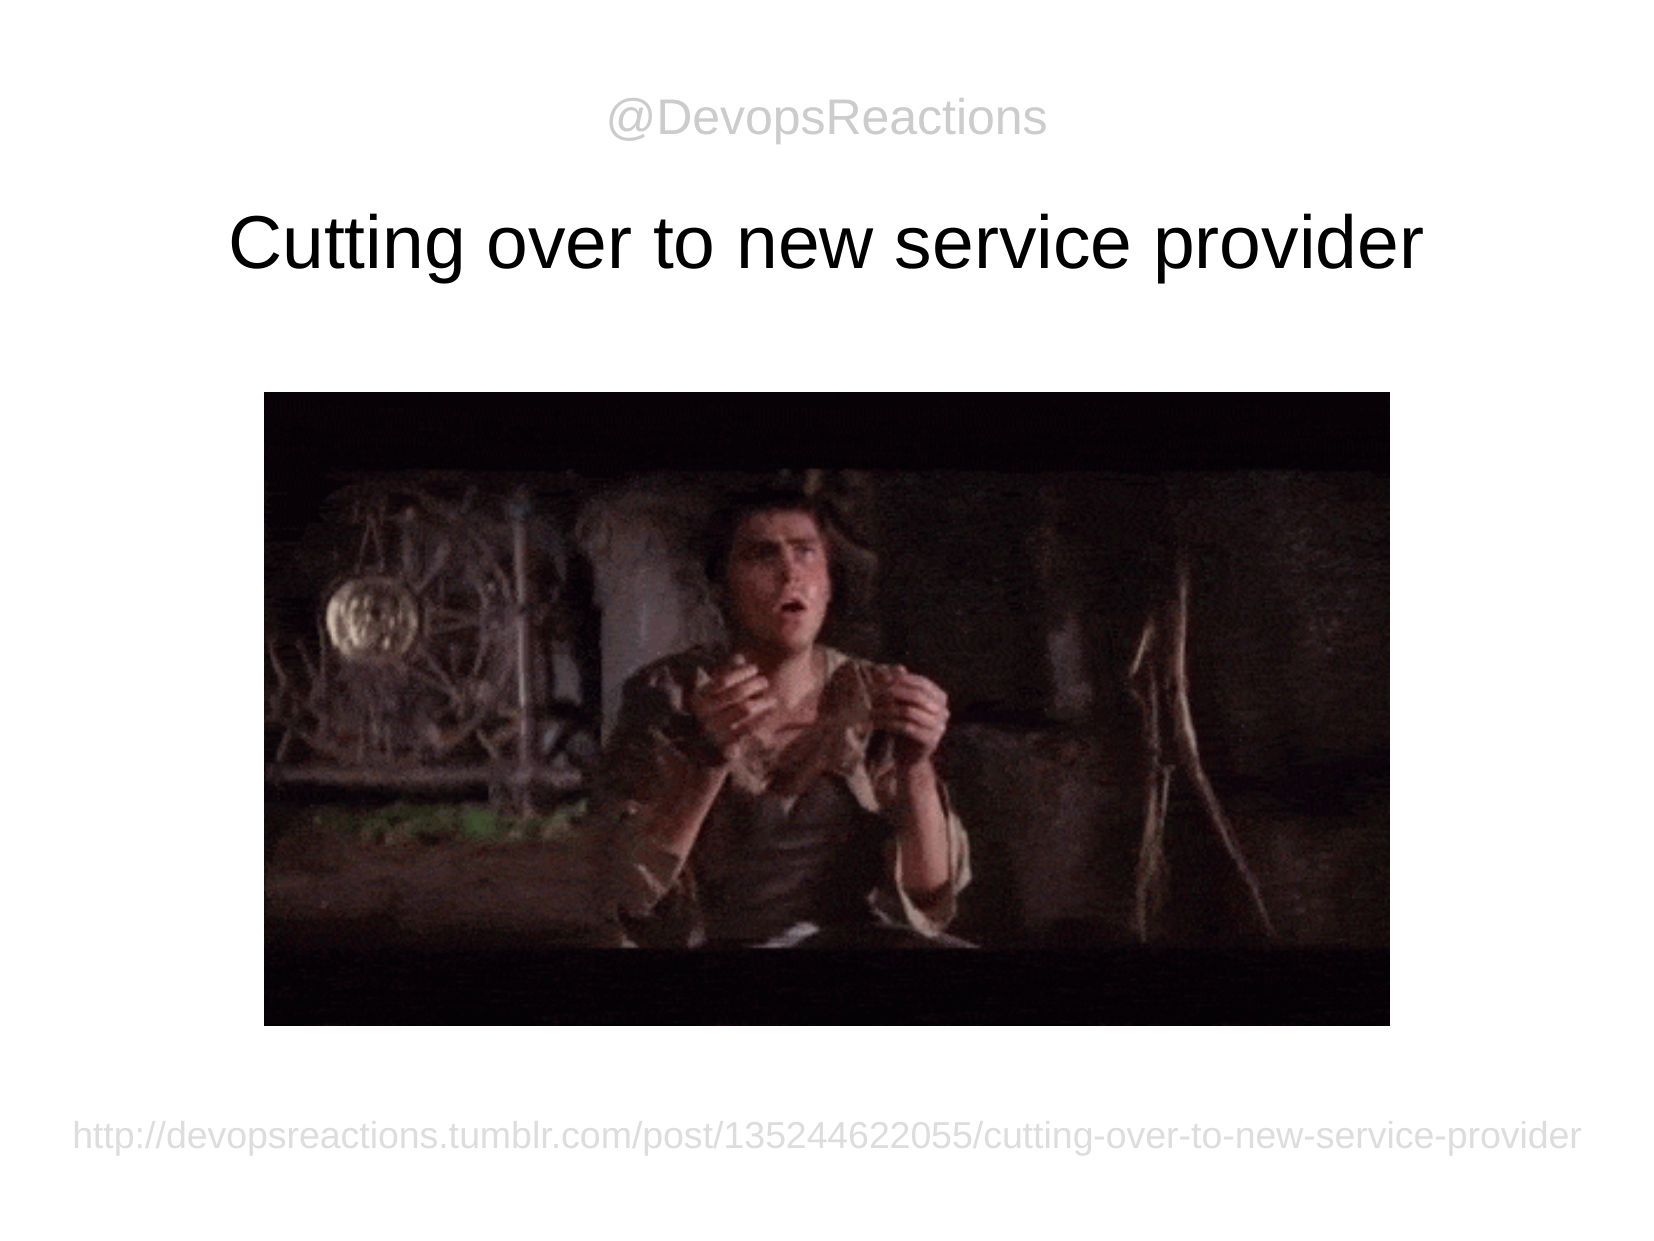

@DevopsReactions
Cutting over to new service provider
http://devopsreactions.tumblr.com/post/135244622055/cutting-over-to-new-service-provider